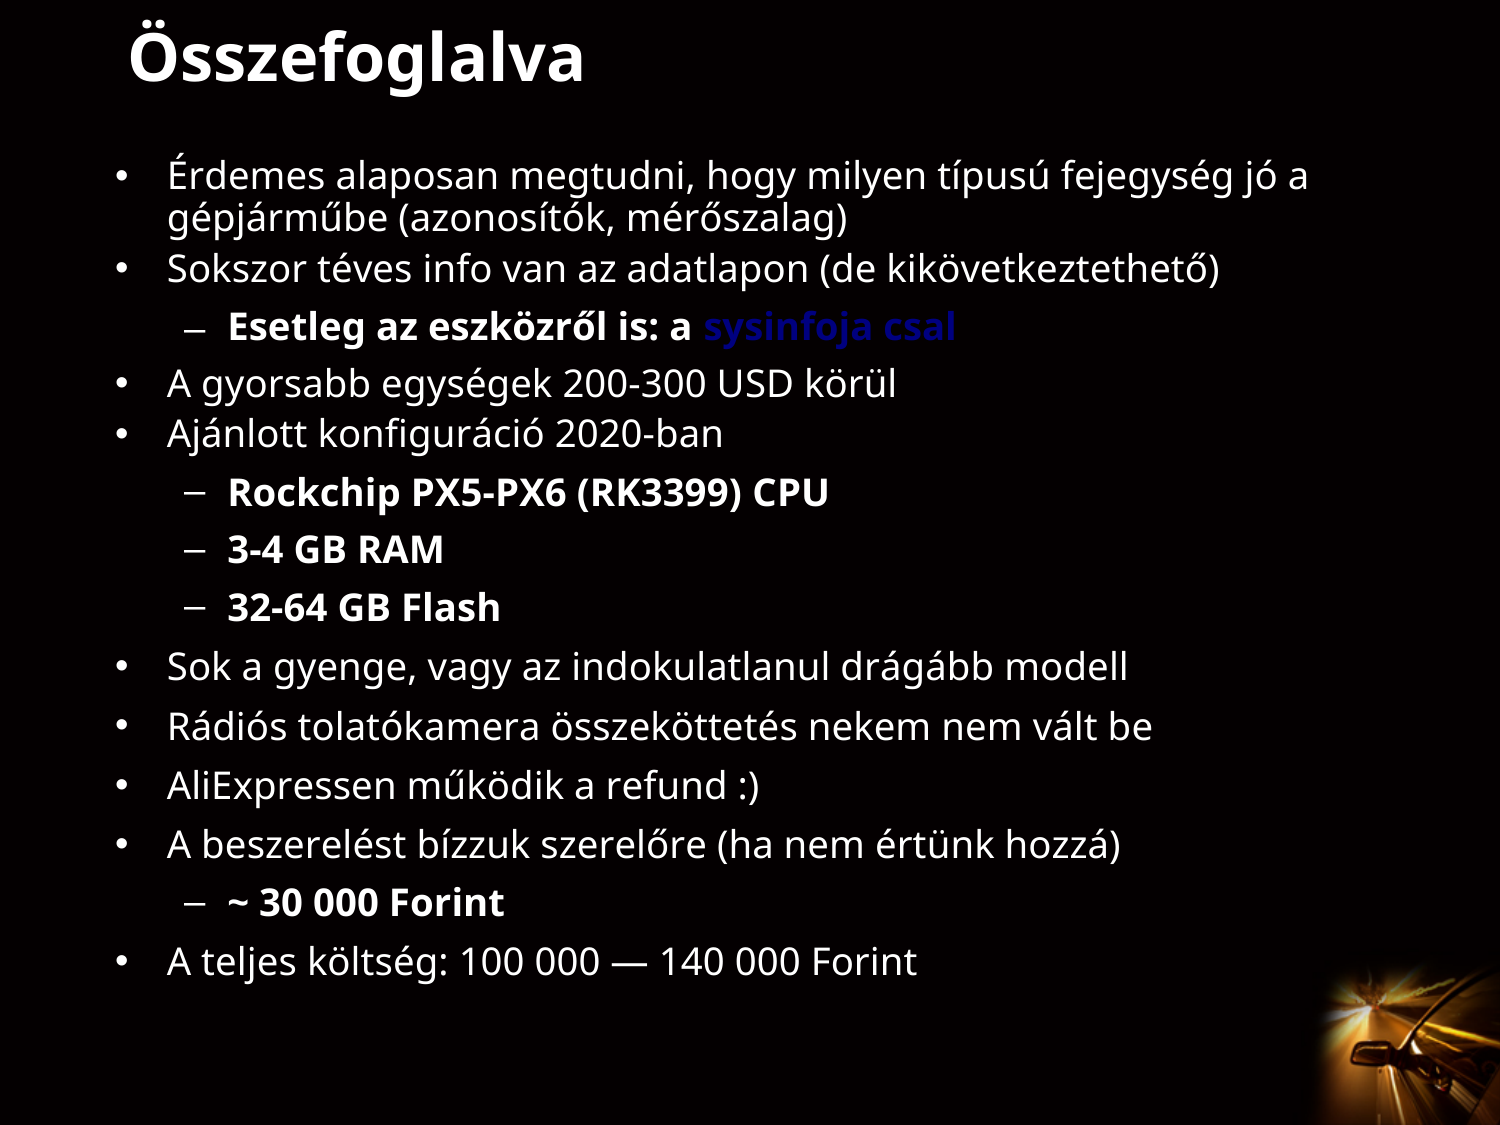

# Összefoglalva
Érdemes alaposan megtudni, hogy milyen típusú fejegység jó a gépjárműbe (azonosítók, mérőszalag)
Sokszor téves info van az adatlapon (de kikövetkeztethető)
Esetleg az eszközről is: a sysinfoja csal
A gyorsabb egységek 200-300 USD körül
Ajánlott konfiguráció 2020-ban
Rockchip PX5-PX6 (RK3399) CPU
3-4 GB RAM
32-64 GB Flash
Sok a gyenge, vagy az indokulatlanul drágább modell
Rádiós tolatókamera összeköttetés nekem nem vált be
AliExpressen működik a refund :)
A beszerelést bízzuk szerelőre (ha nem értünk hozzá)
~ 30 000 Forint
A teljes költség: 100 000 — 140 000 Forint